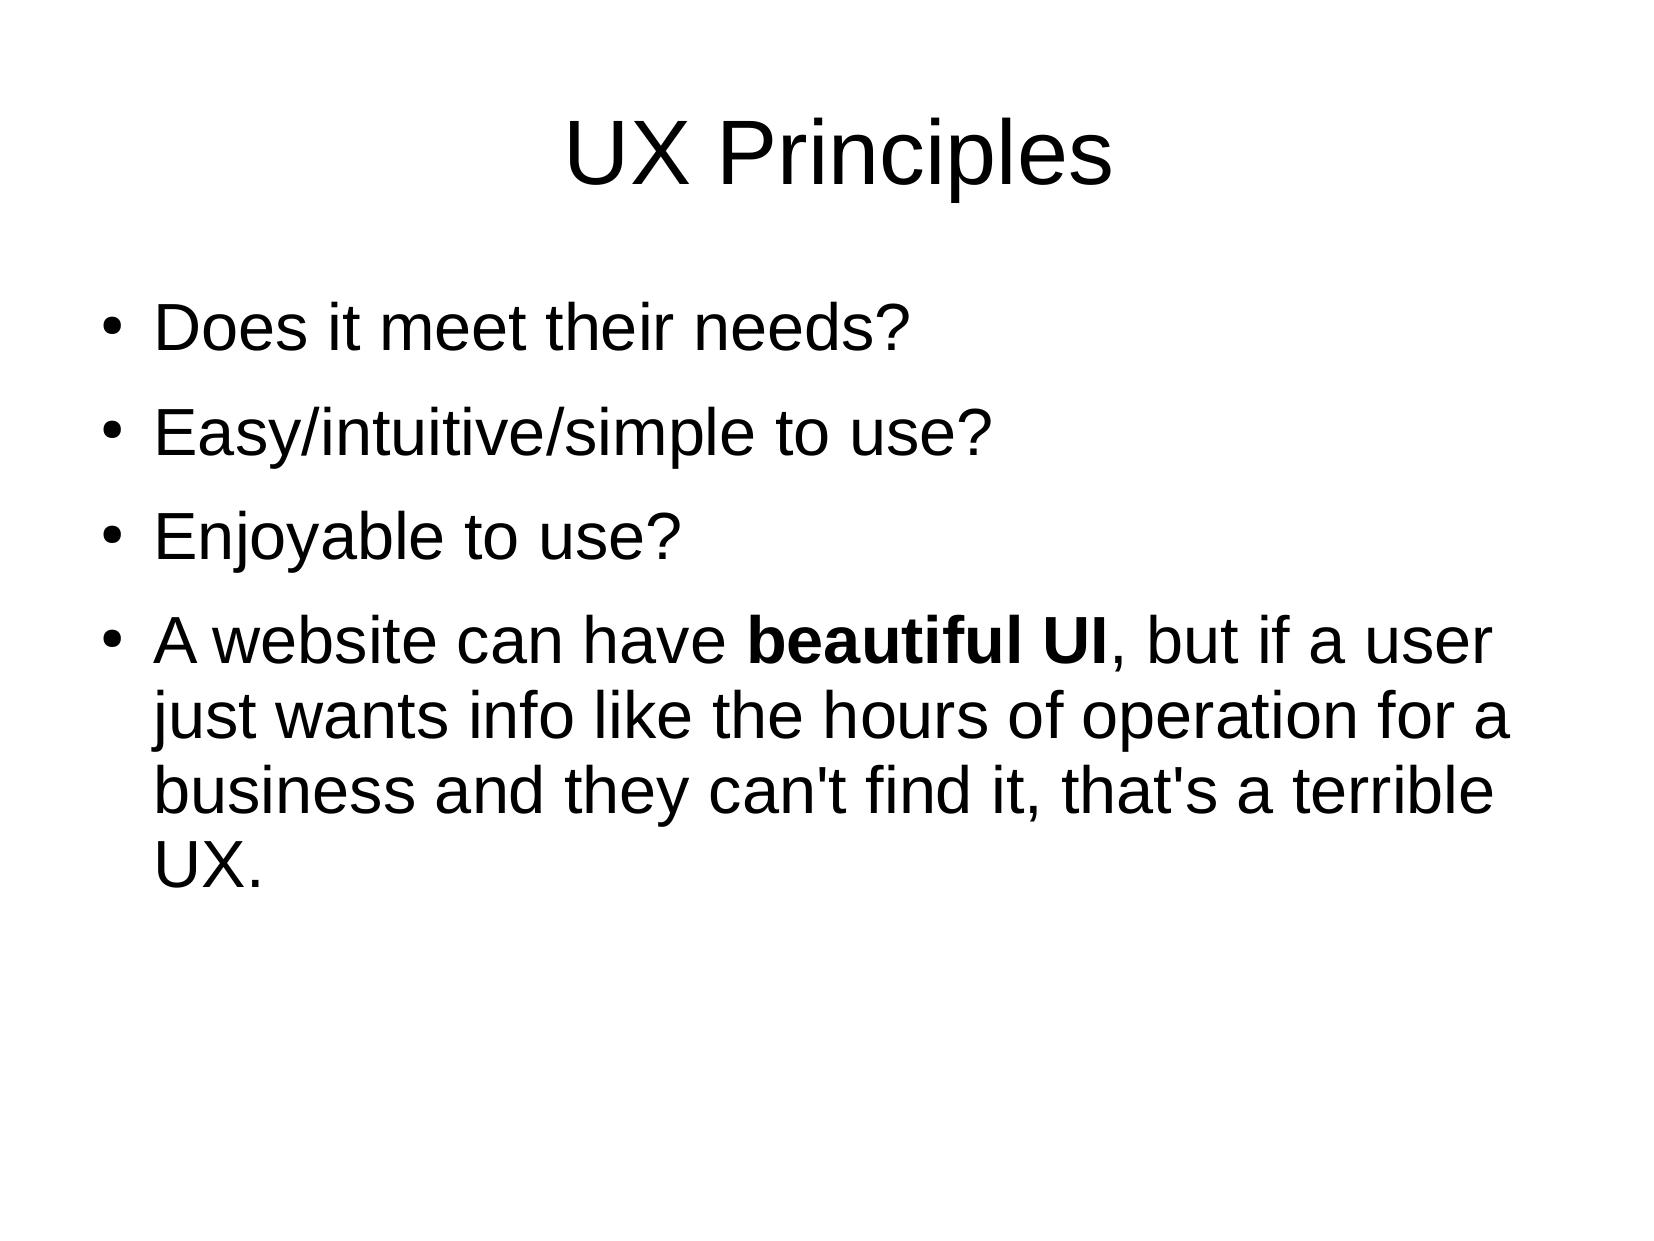

# UX Principles
Does it meet their needs?
Easy/intuitive/simple to use?
Enjoyable to use?
A website can have beautiful UI, but if a user just wants info like the hours of operation for a business and they can't find it, that's a terrible UX.